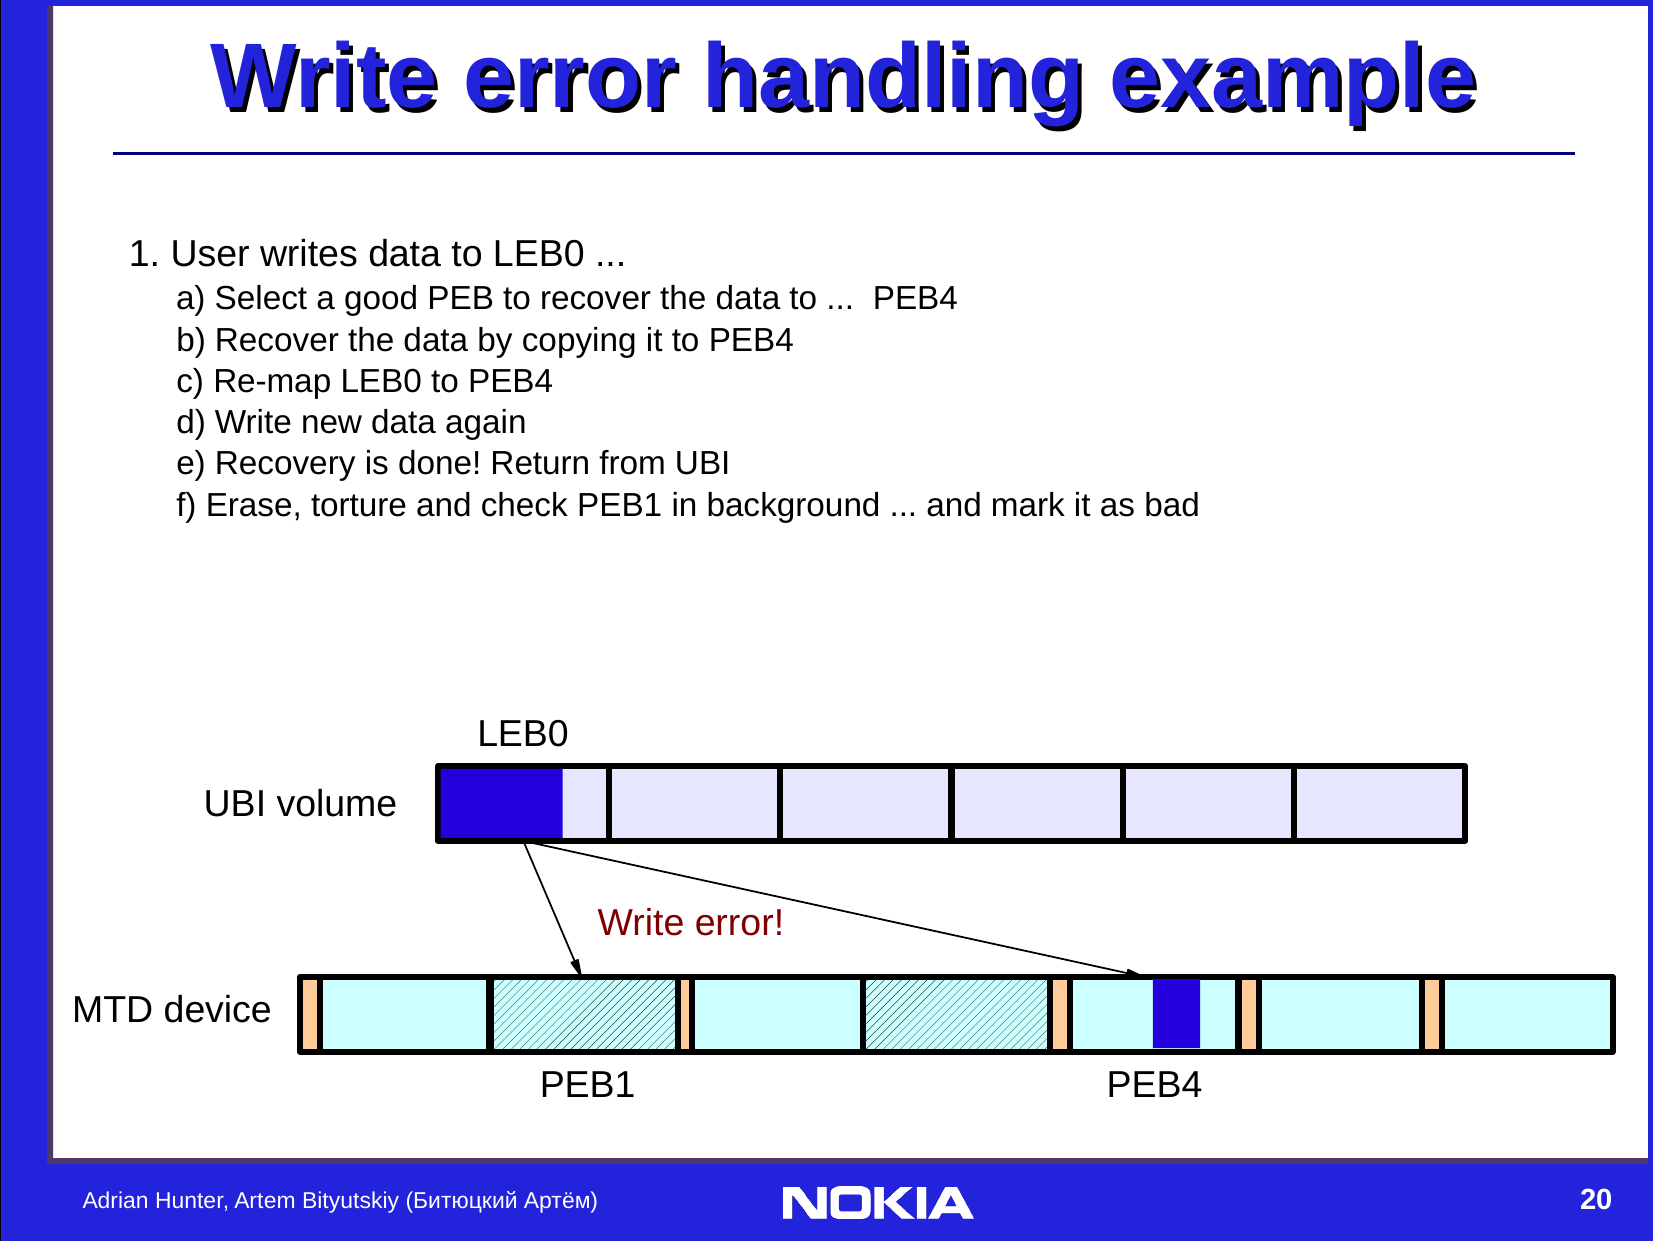

# Write error handling example
1. User writes data to LEB0 ...
a) Select a good PEB to recover the data to ...
PEB4
b) Recover the data by copying it to PEB4
c) Re-map LEB0 to PEB4
d) Write new data again
e) Recovery is done! Return from UBI
f) Erase, torture and check PEB1 in background ...
and mark it as bad
LEB0
UBI volume
Write error!
MTD device
PEB1
PEB4
20